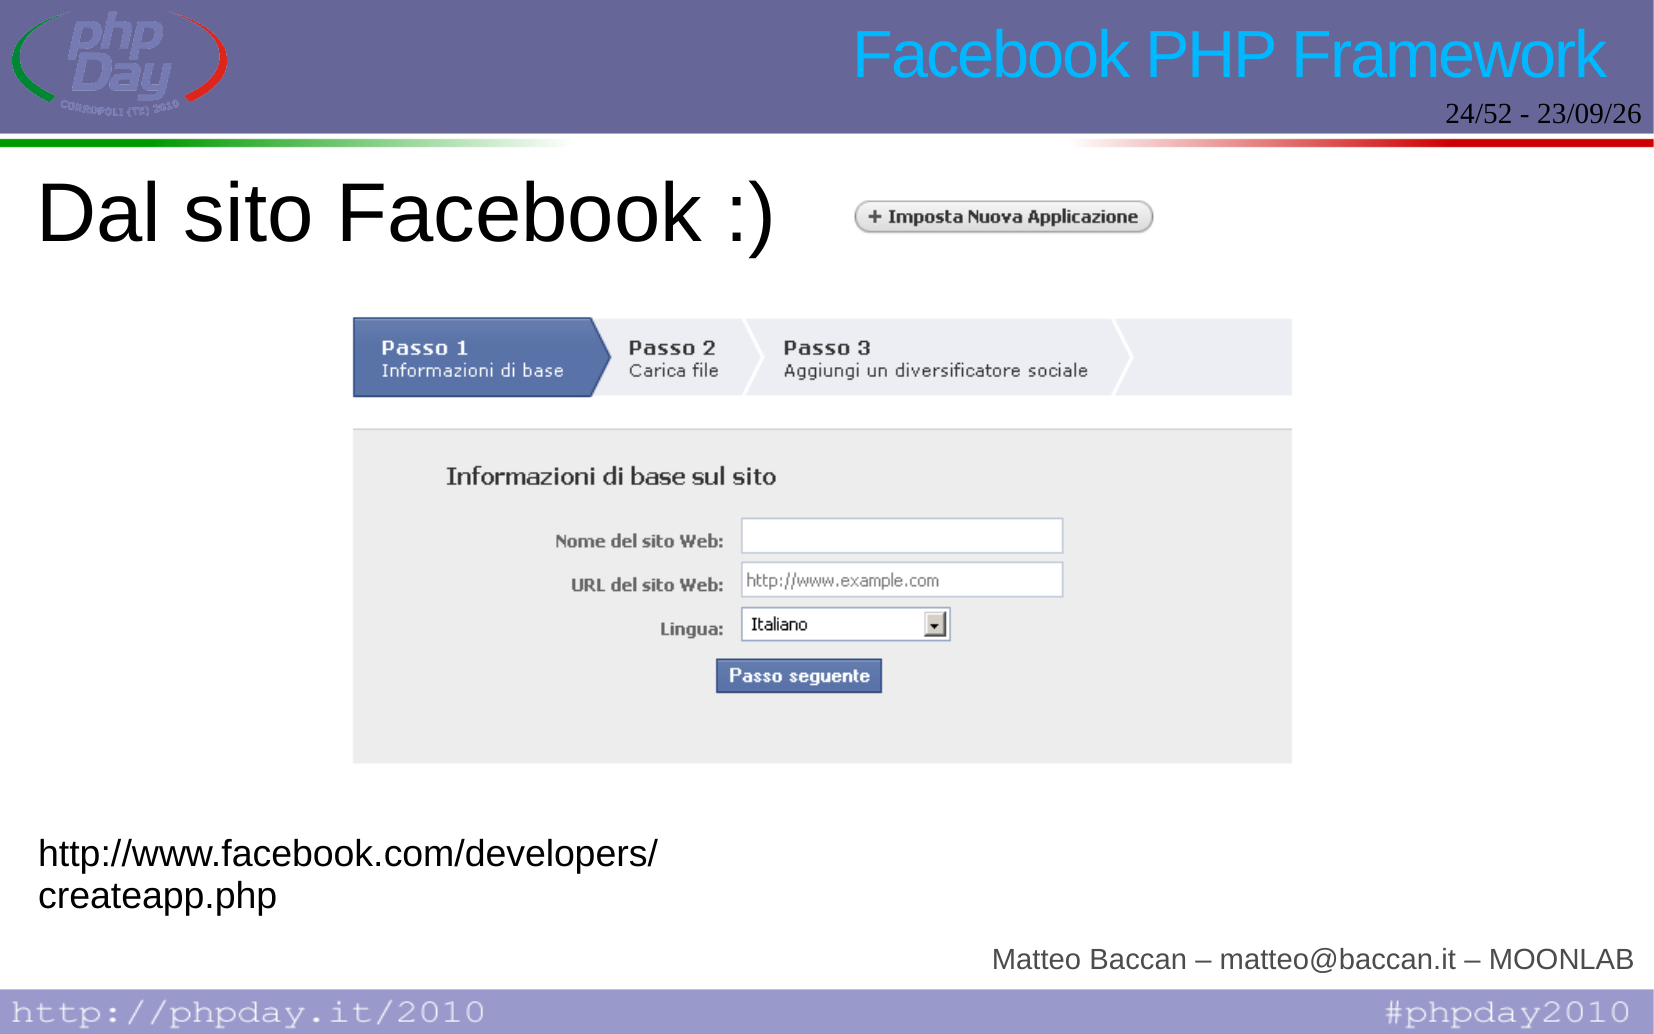

# Facebook PHP Framework
24
Dal sito Facebook :)
http://www.facebook.com/developers/createapp.php